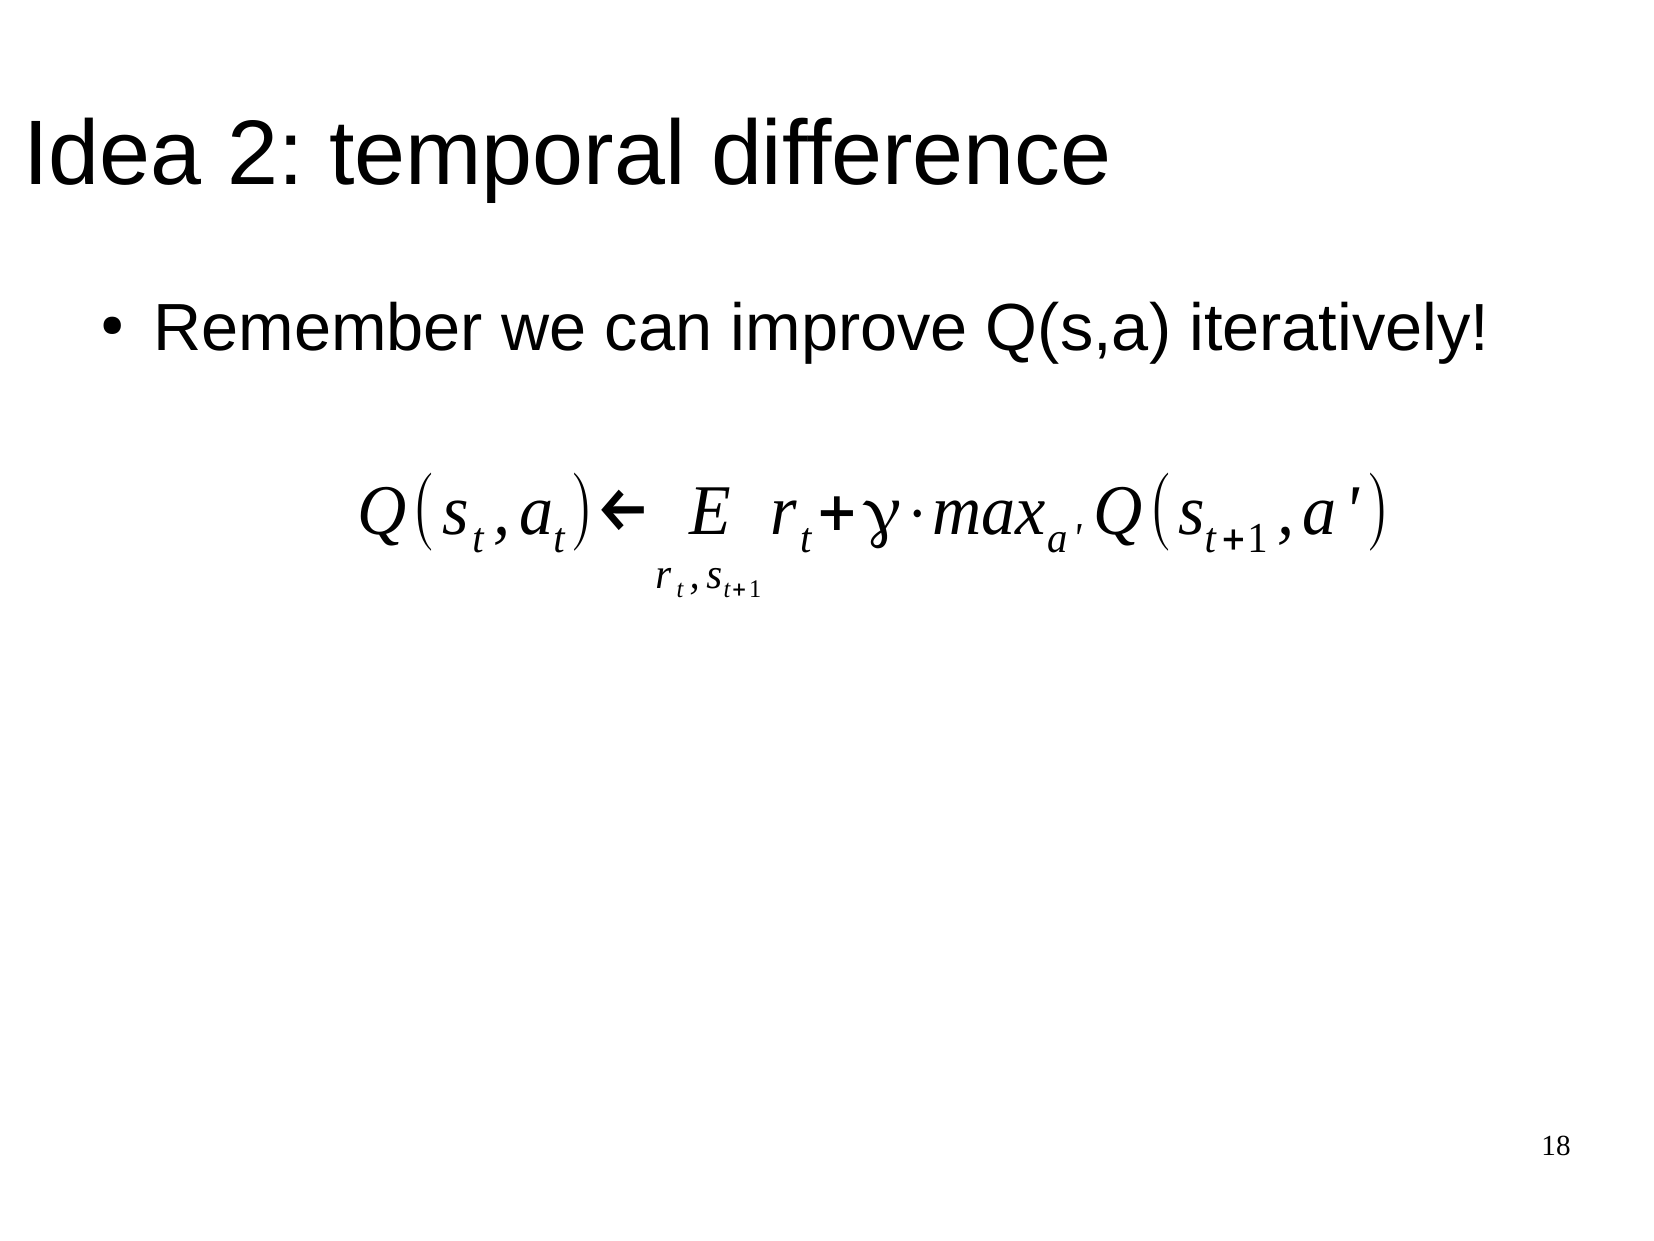

# Idea 2: temporal difference
Remember we can improve Q(s,a) iteratively!
18